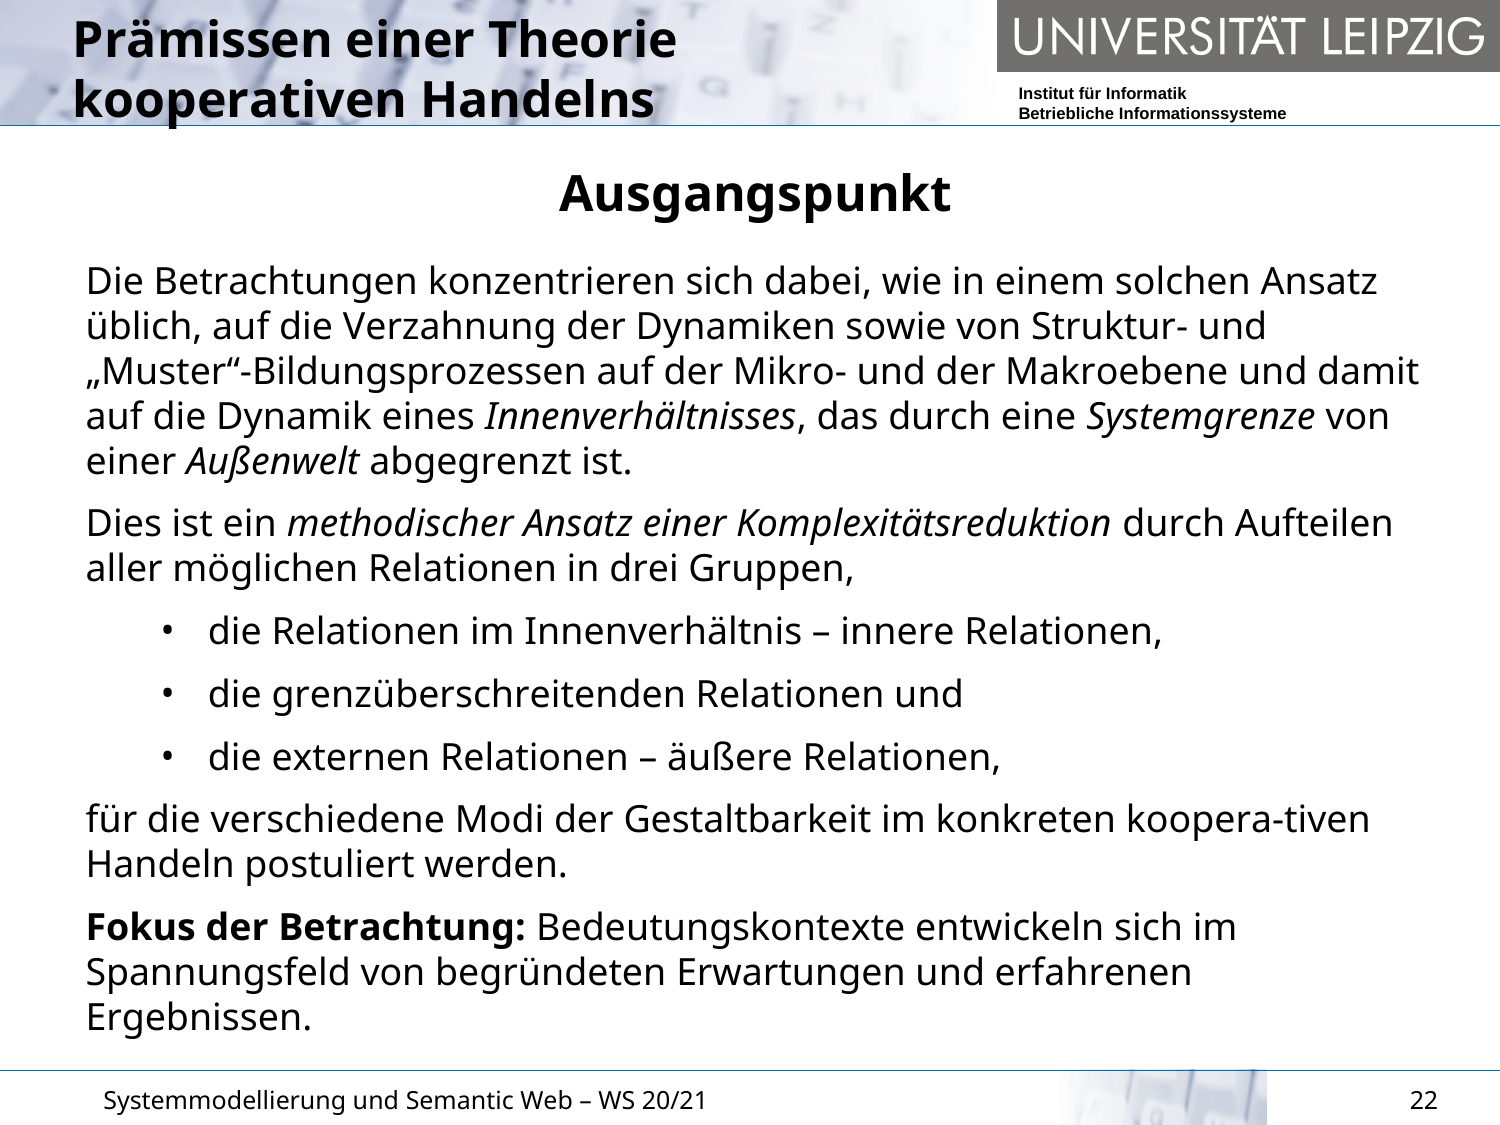

Prämissen einer Theorie
kooperativen Handelns
Ausgangspunkt
Die Betrachtungen konzentrieren sich dabei, wie in einem solchen Ansatz üblich, auf die Verzahnung der Dynamiken sowie von Struktur- und „Muster“-Bildungsprozessen auf der Mikro- und der Makroebene und damit auf die Dynamik eines Innenverhältnisses, das durch eine Systemgrenze von einer Außenwelt abgegrenzt ist.
Dies ist ein methodischer Ansatz einer Komplexitätsreduktion durch Aufteilen aller möglichen Relationen in drei Gruppen,
die Relationen im Innenverhältnis – innere Relationen,
die grenzüberschreitenden Relationen und
die externen Relationen – äußere Relationen,
für die verschiedene Modi der Gestaltbarkeit im konkreten koopera-tiven Handeln postuliert werden.
Fokus der Betrachtung: Bedeutungskontexte entwickeln sich im Spannungsfeld von begründeten Erwartungen und erfahrenen Ergebnissen.
Systemmodellierung und Semantic Web – WS 20/21
22